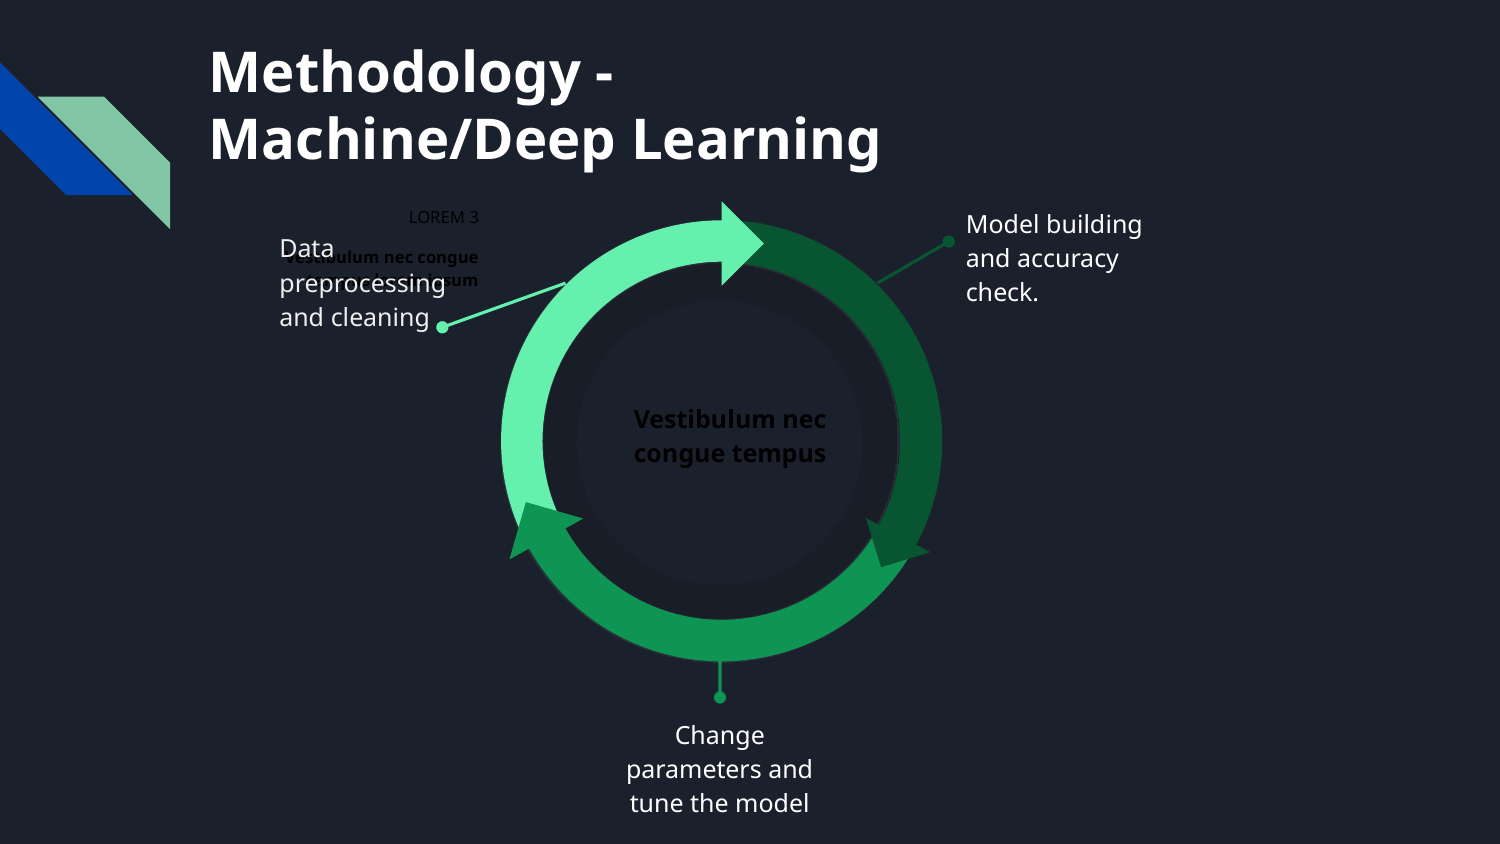

# Methodology - Machine/Deep Learning
LOREM 3
Vestibulum nec congue tempus lorem ipsum
Model building and accuracy check.
Data preprocessing and cleaning
Vestibulum nec congue tempus
Change parameters and tune the model